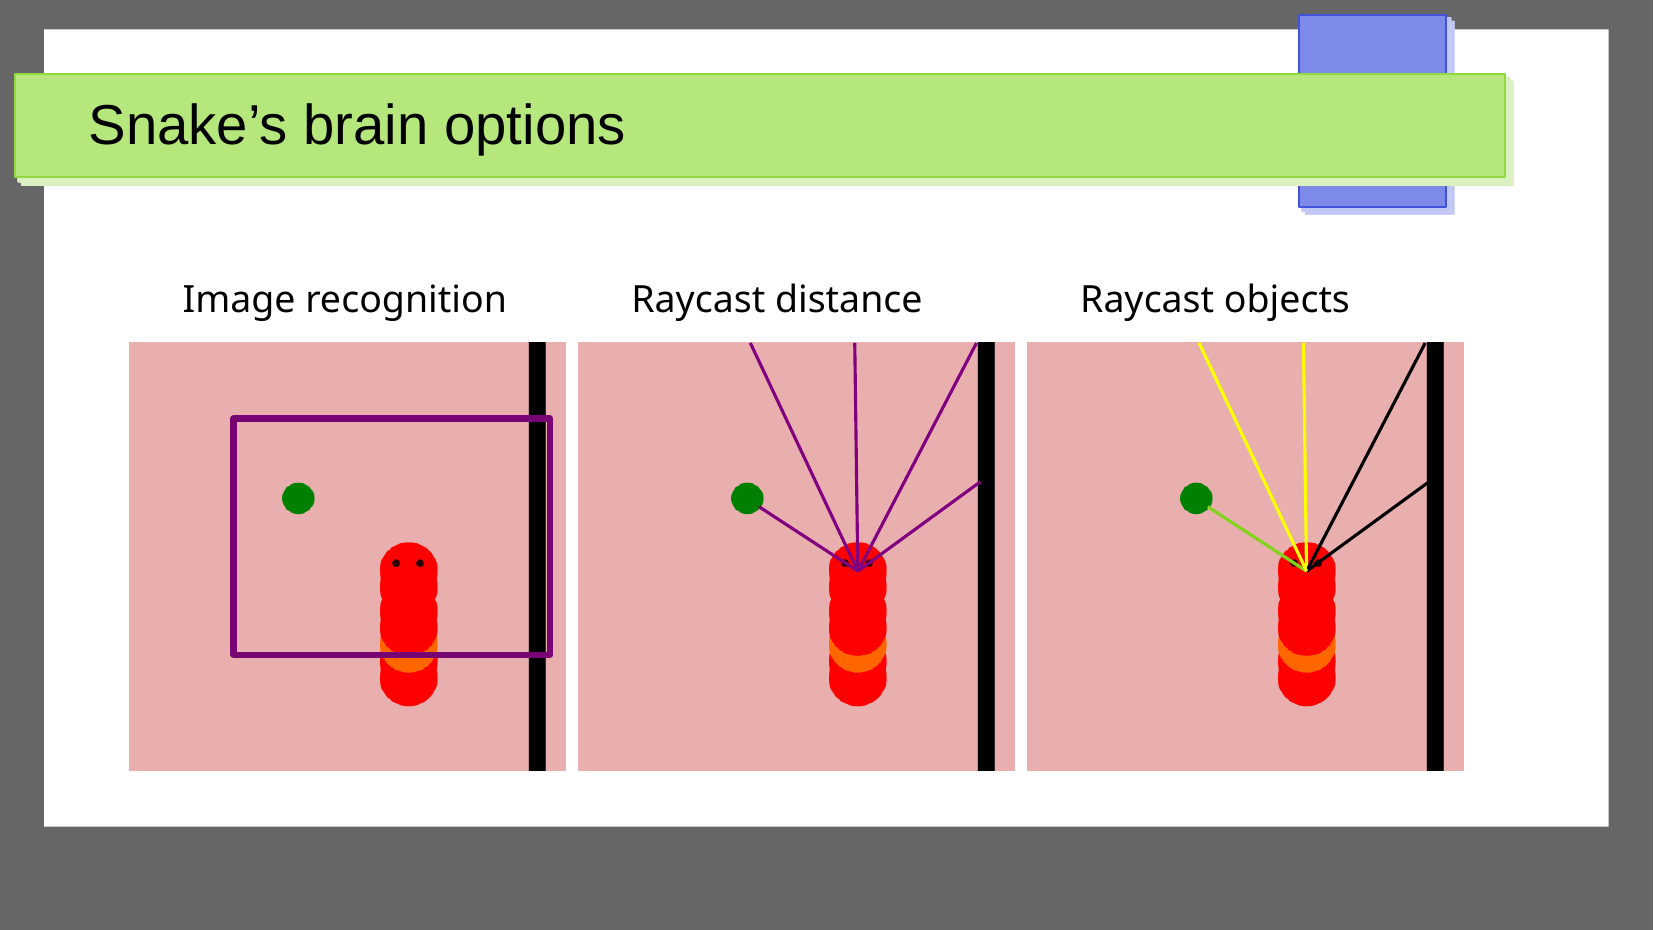

# Snake’s brain options
Image recognition
Raycast distance
Raycast objects